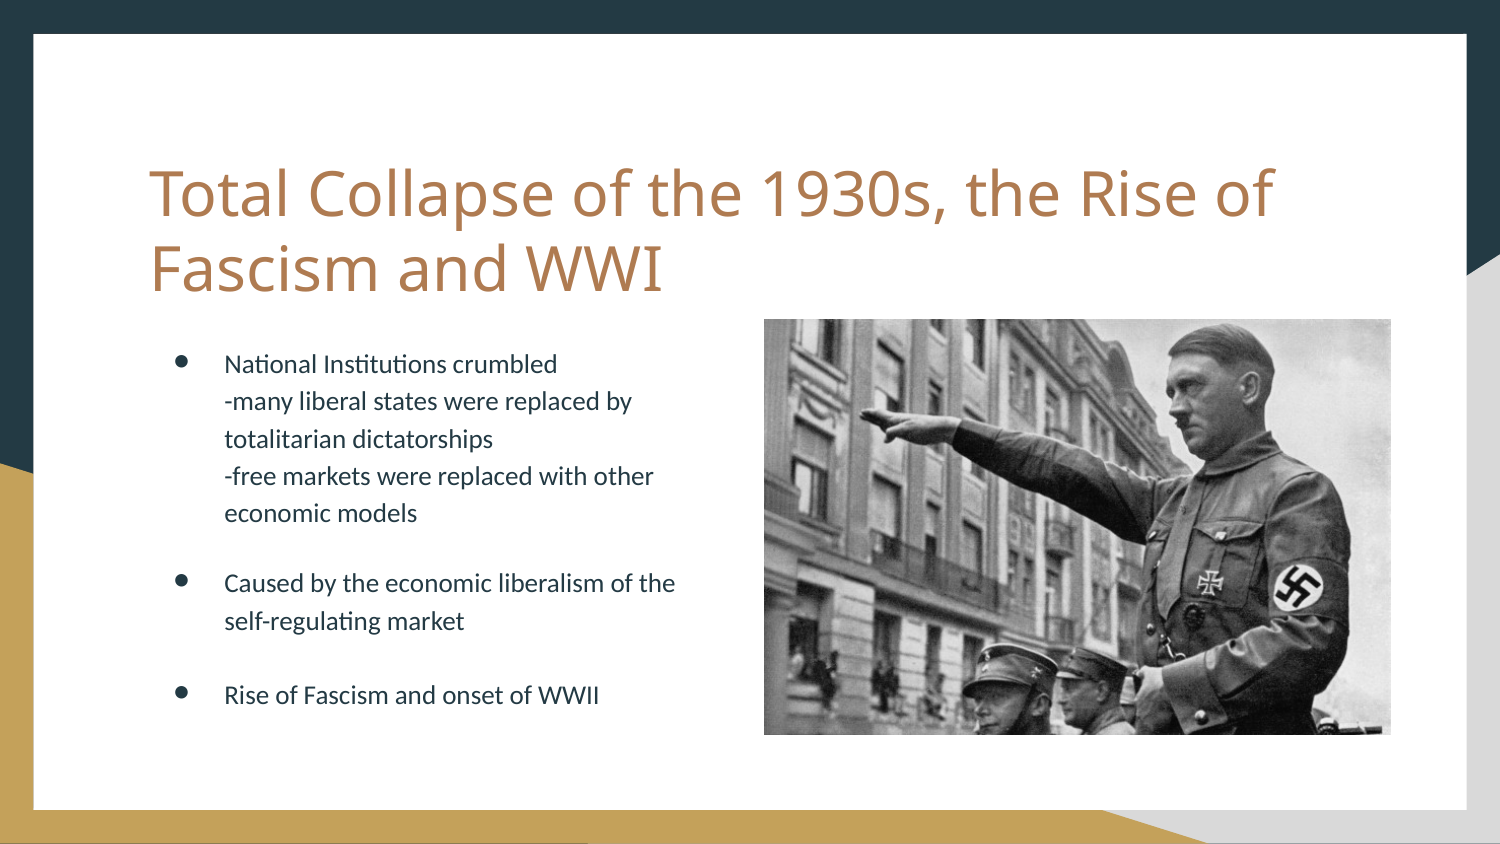

# Total Collapse of the 1930s, the Rise of Fascism and WWI
National Institutions crumbled
-many liberal states were replaced by totalitarian dictatorships
-free markets were replaced with other economic models
Caused by the economic liberalism of the self-regulating market
Rise of Fascism and onset of WWII